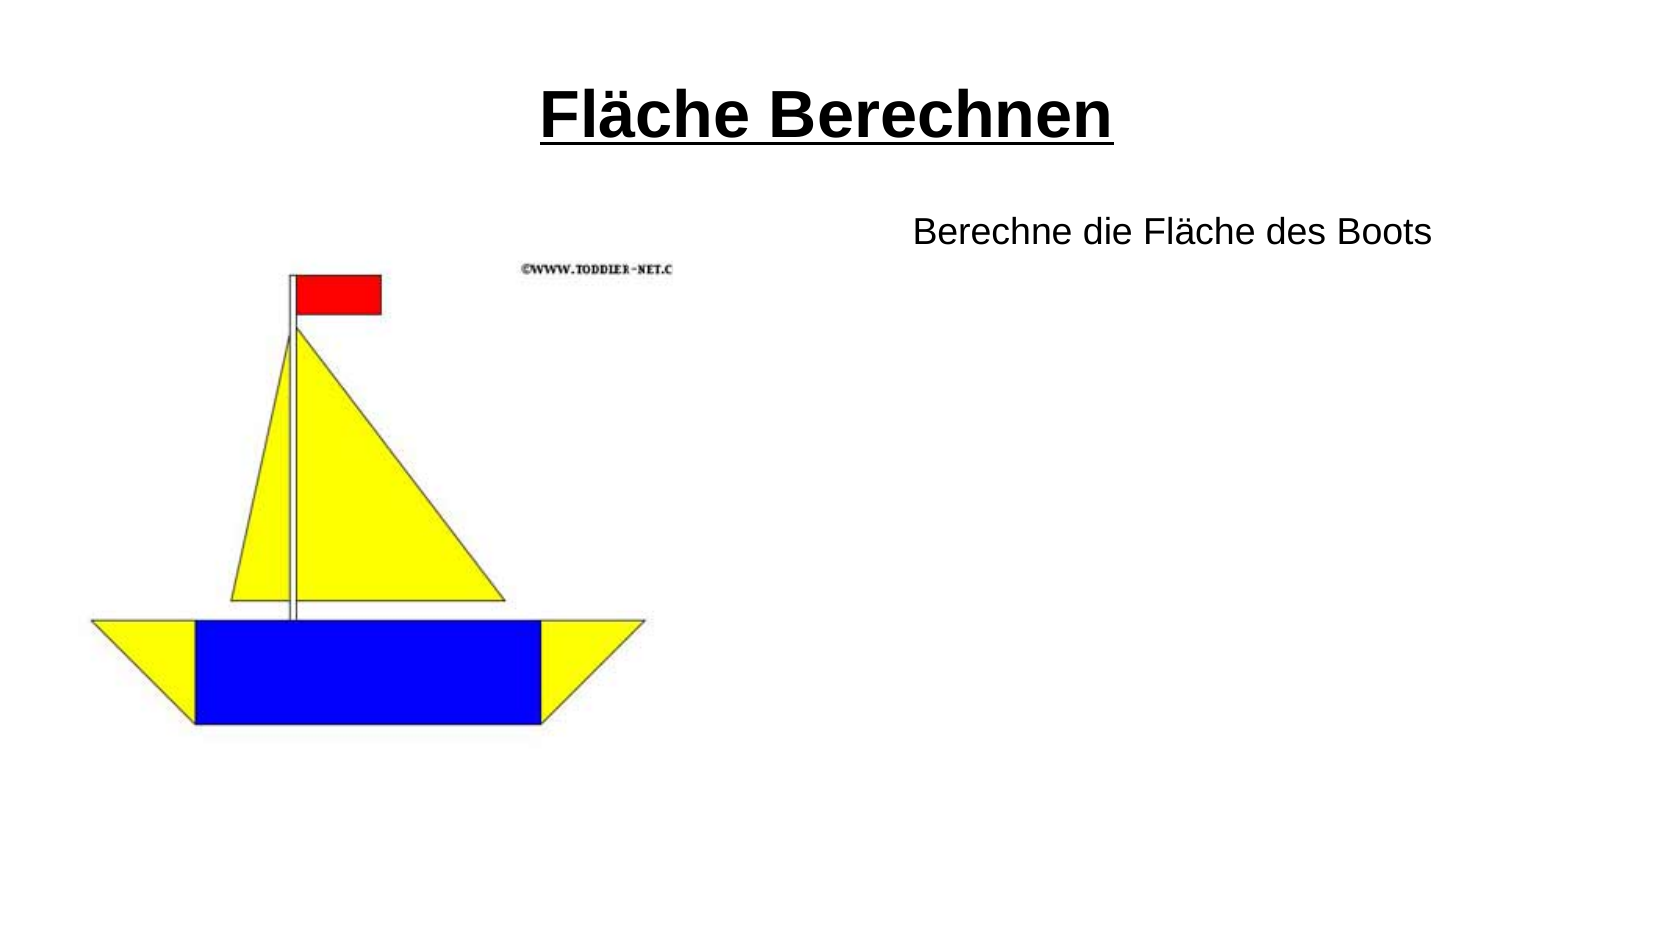

# Fläche Berechnen
Berechne die Fläche des Boots